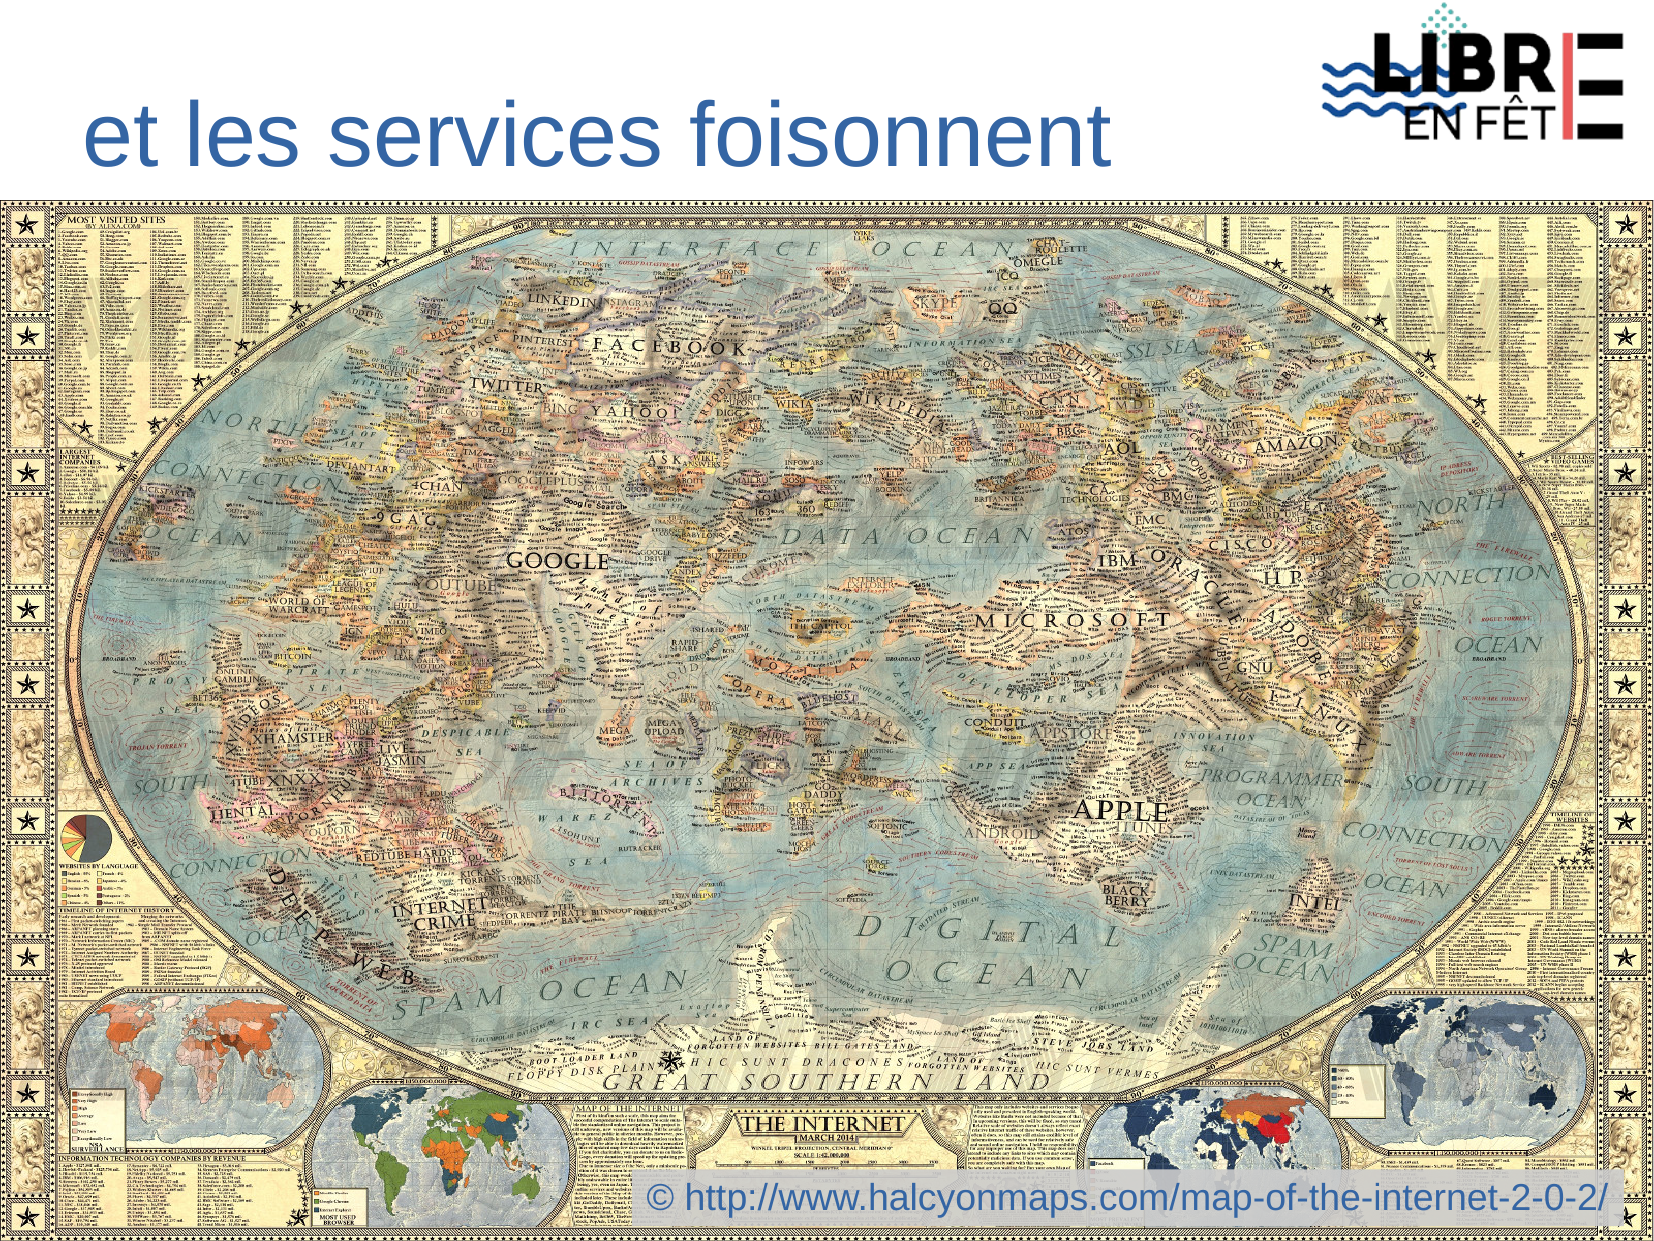

# et les services foisonnent
© http://www.halcyonmaps.com/map-of-the-internet-2-0-2/